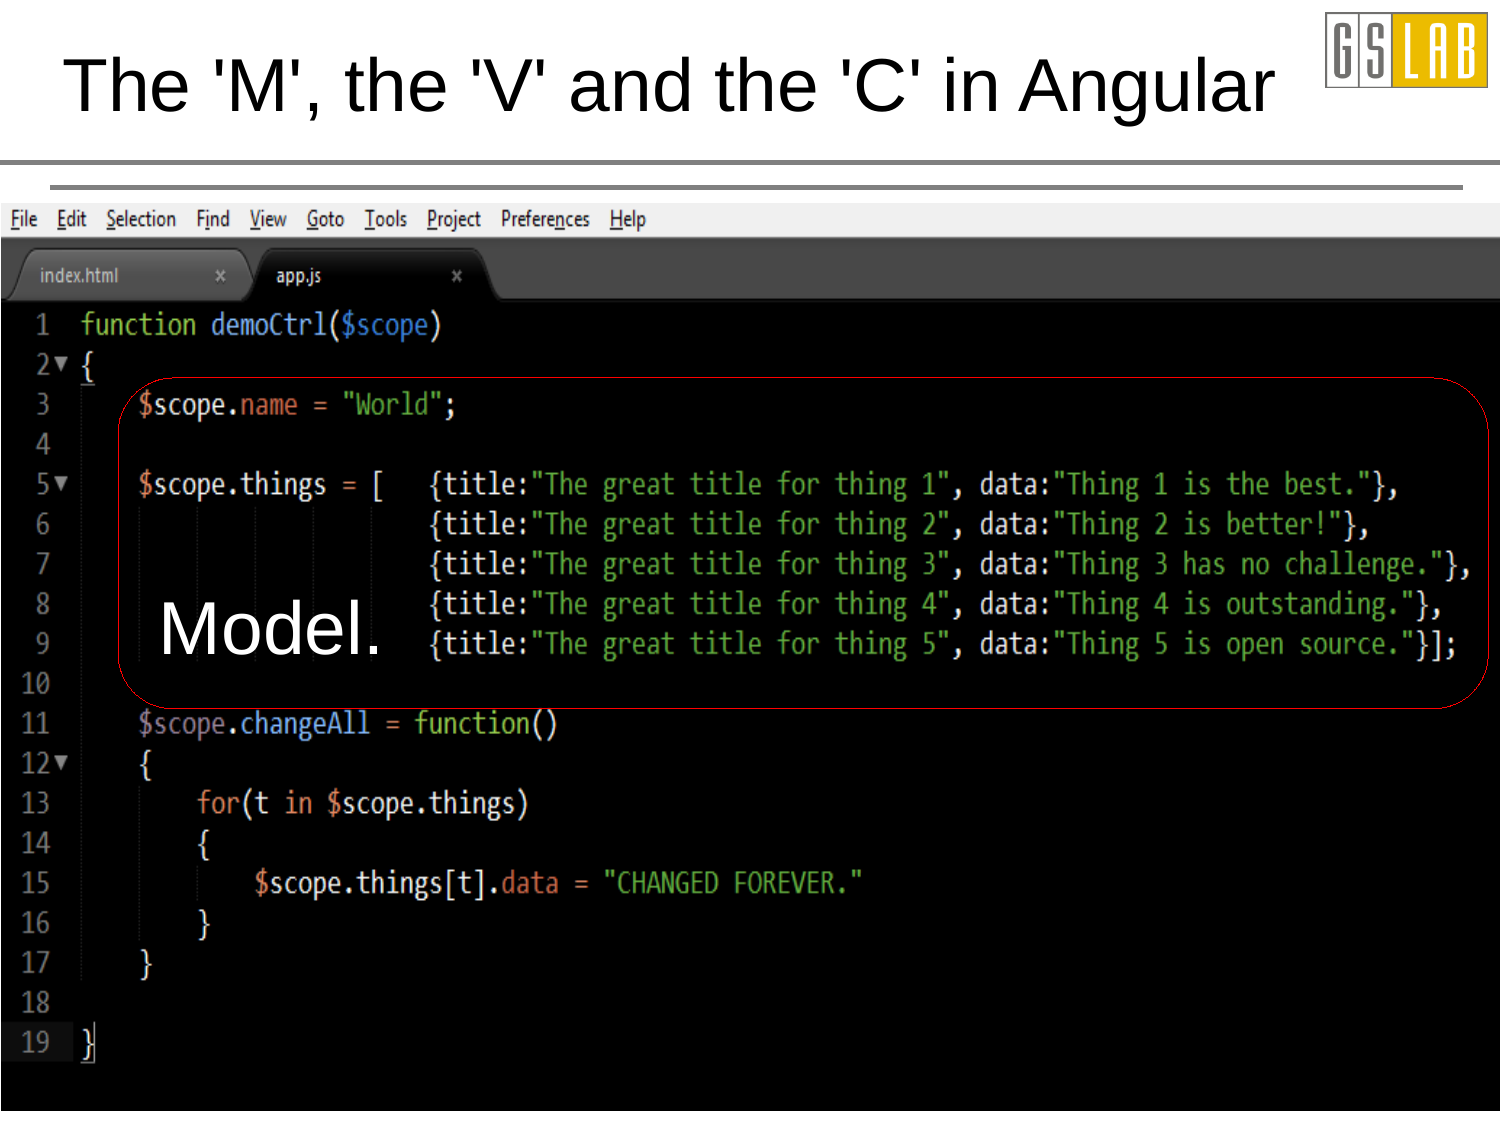

# The 'M', the 'V' and the 'C' in Angular
Model.